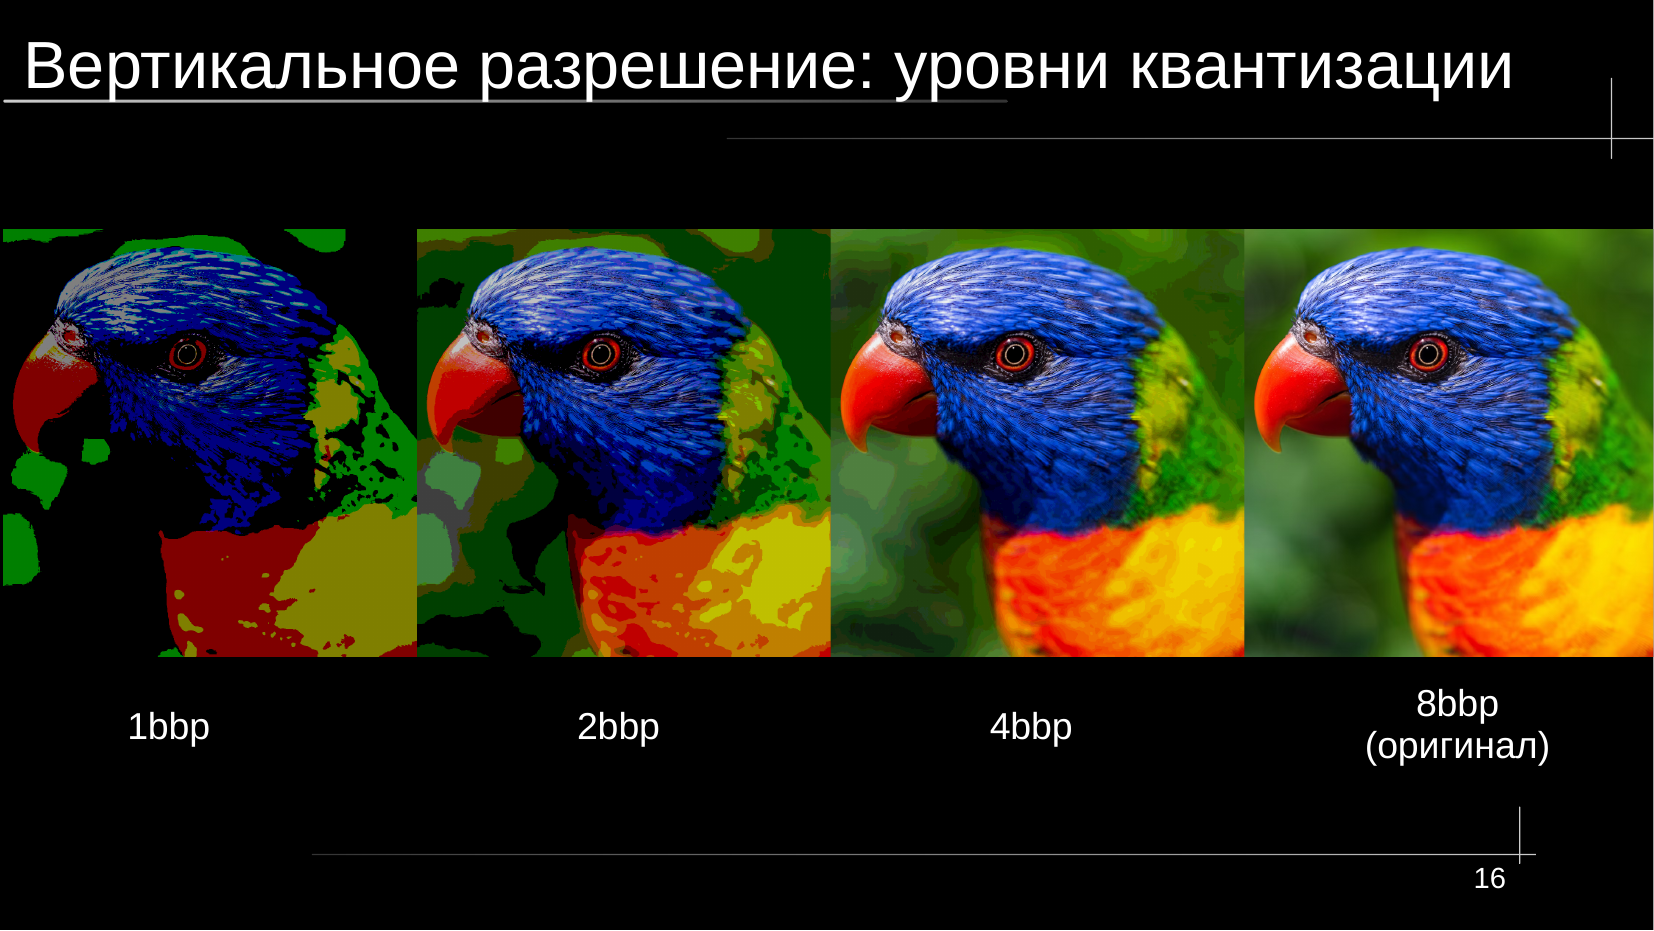

# Вертикальное разрешение: уровни квантизации
8bbp
(оригинал)
1bbp
2bbp
4bbp
16